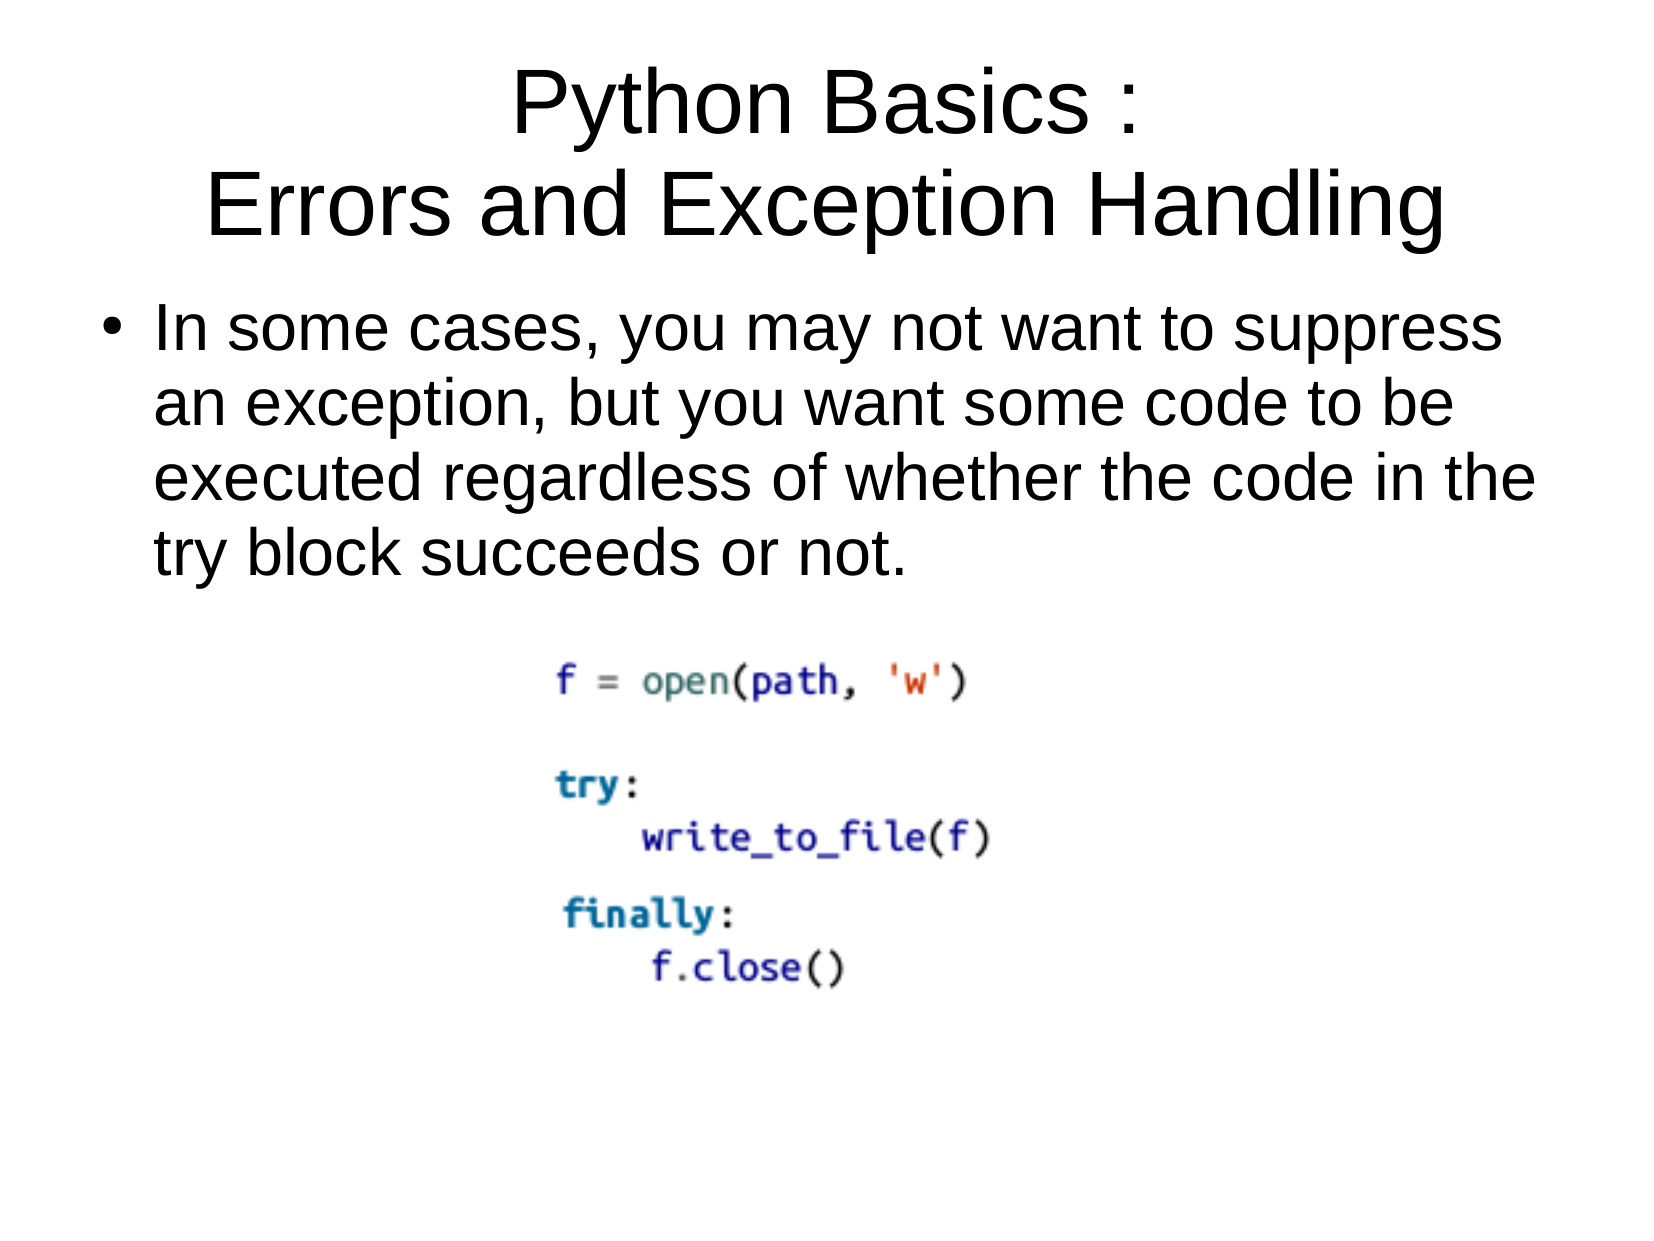

# Python Basics : Errors and Exception Handling
In some cases, you may not want to suppress an exception, but you want some code to be executed regardless of whether the code in the try block succeeds or not.